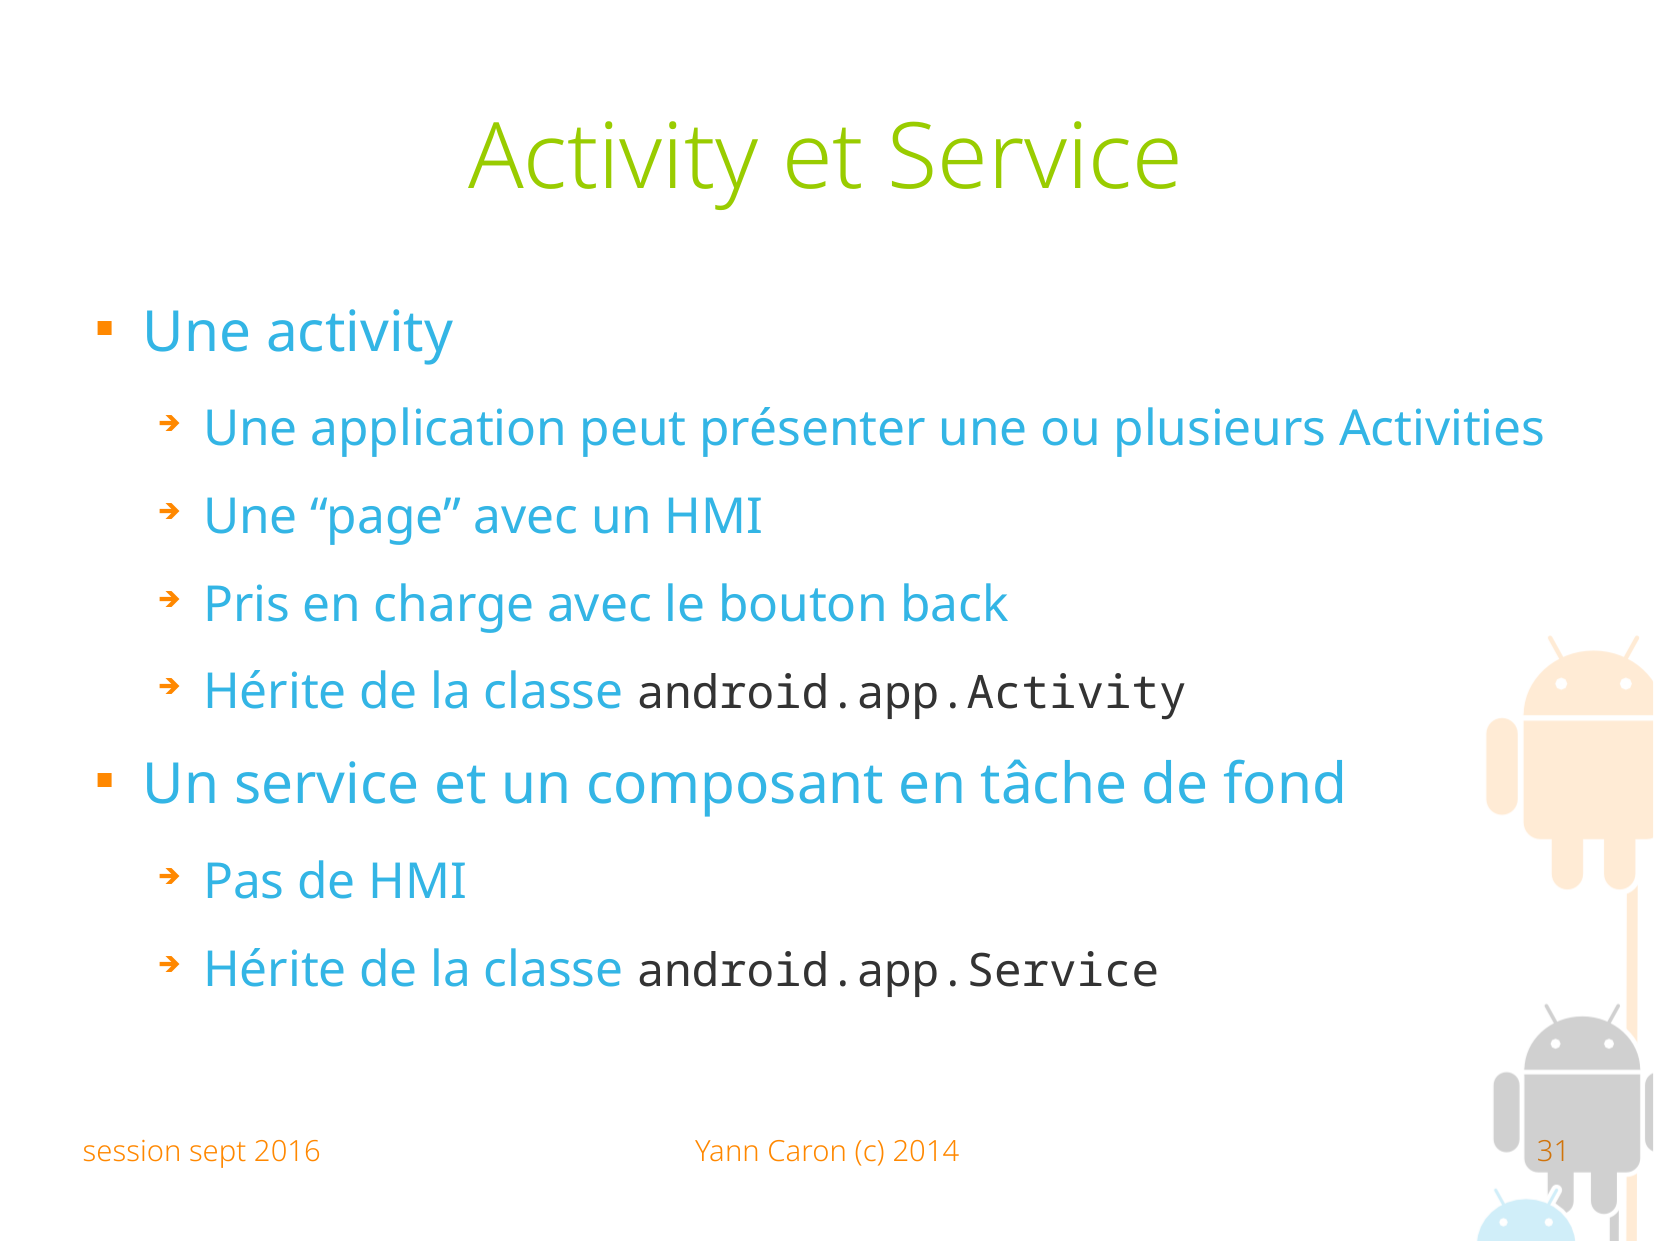

# Activity et Service
Une activity
Une application peut présenter une ou plusieurs Activities
Une “page” avec un HMI
Pris en charge avec le bouton back
Hérite de la classe android.app.Activity
Un service et un composant en tâche de fond
Pas de HMI
Hérite de la classe android.app.Service
session sept 2016
Yann Caron (c) 2014
31